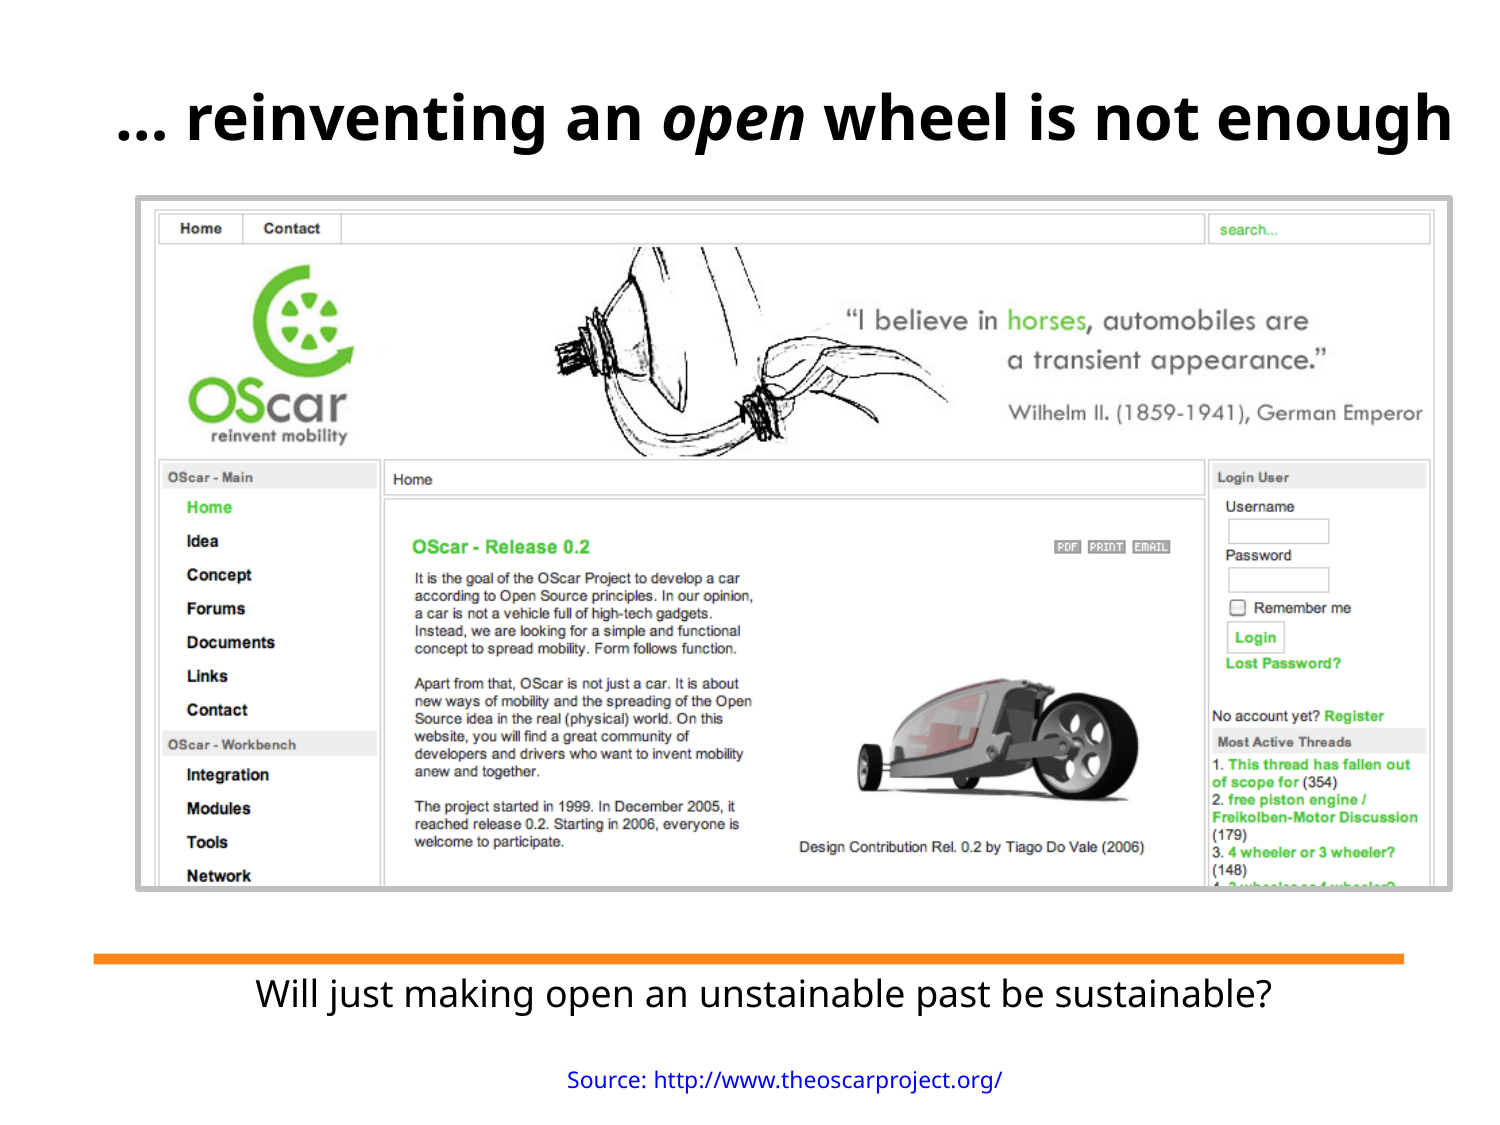

# … reinventing an open wheel is not enough
Will just making open an unstainable past be sustainable?
Source: http://www.theoscarproject.org/